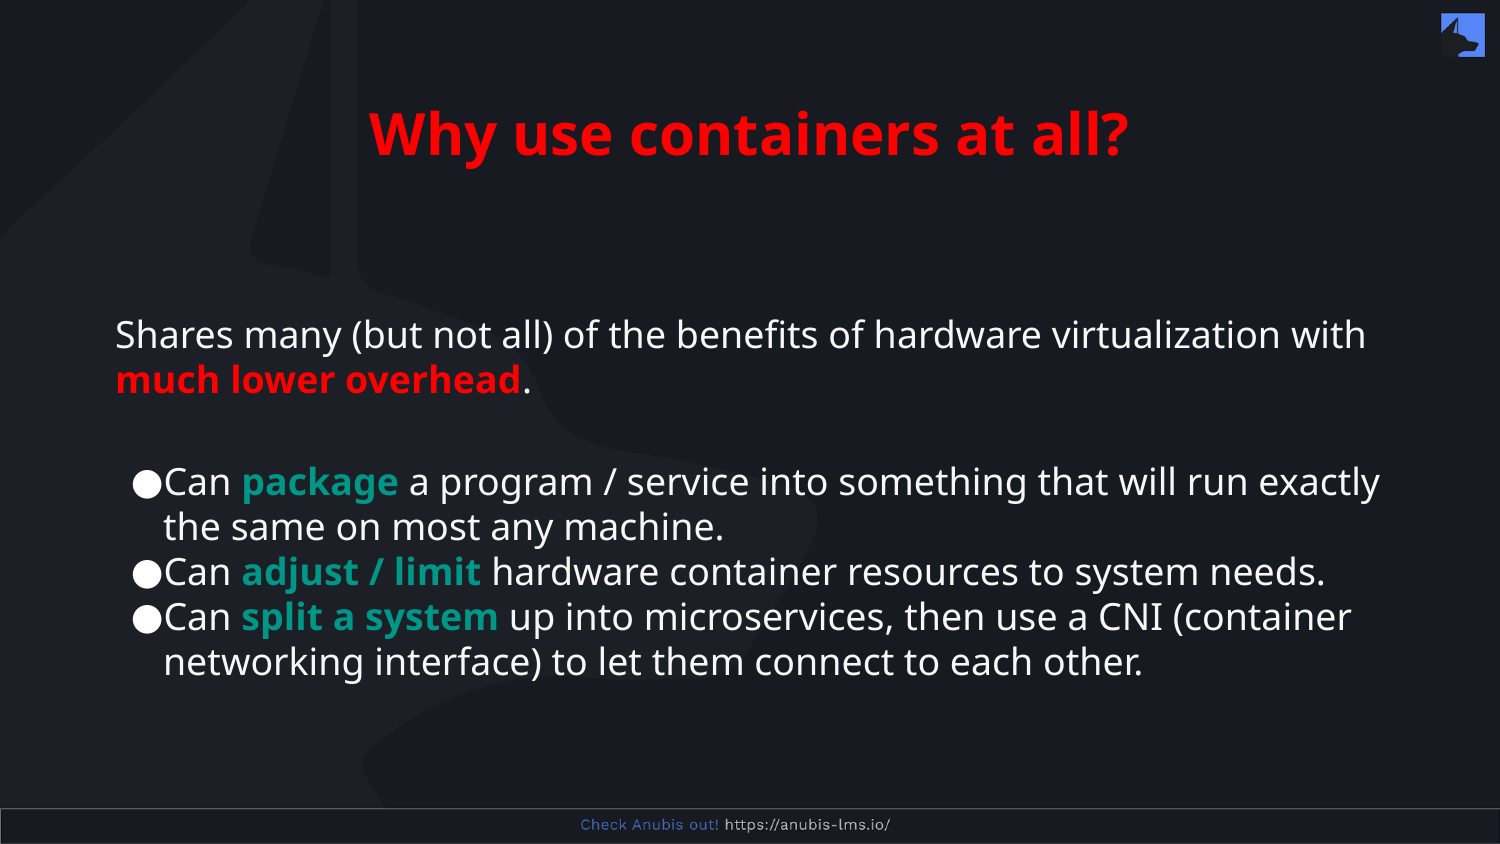

# Why use containers at all?
Shares many (but not all) of the benefits of hardware virtualization with much lower overhead.
Can package a program / service into something that will run exactly the same on most any machine.
Can adjust / limit hardware container resources to system needs.
Can split a system up into microservices, then use a CNI (container networking interface) to let them connect to each other.